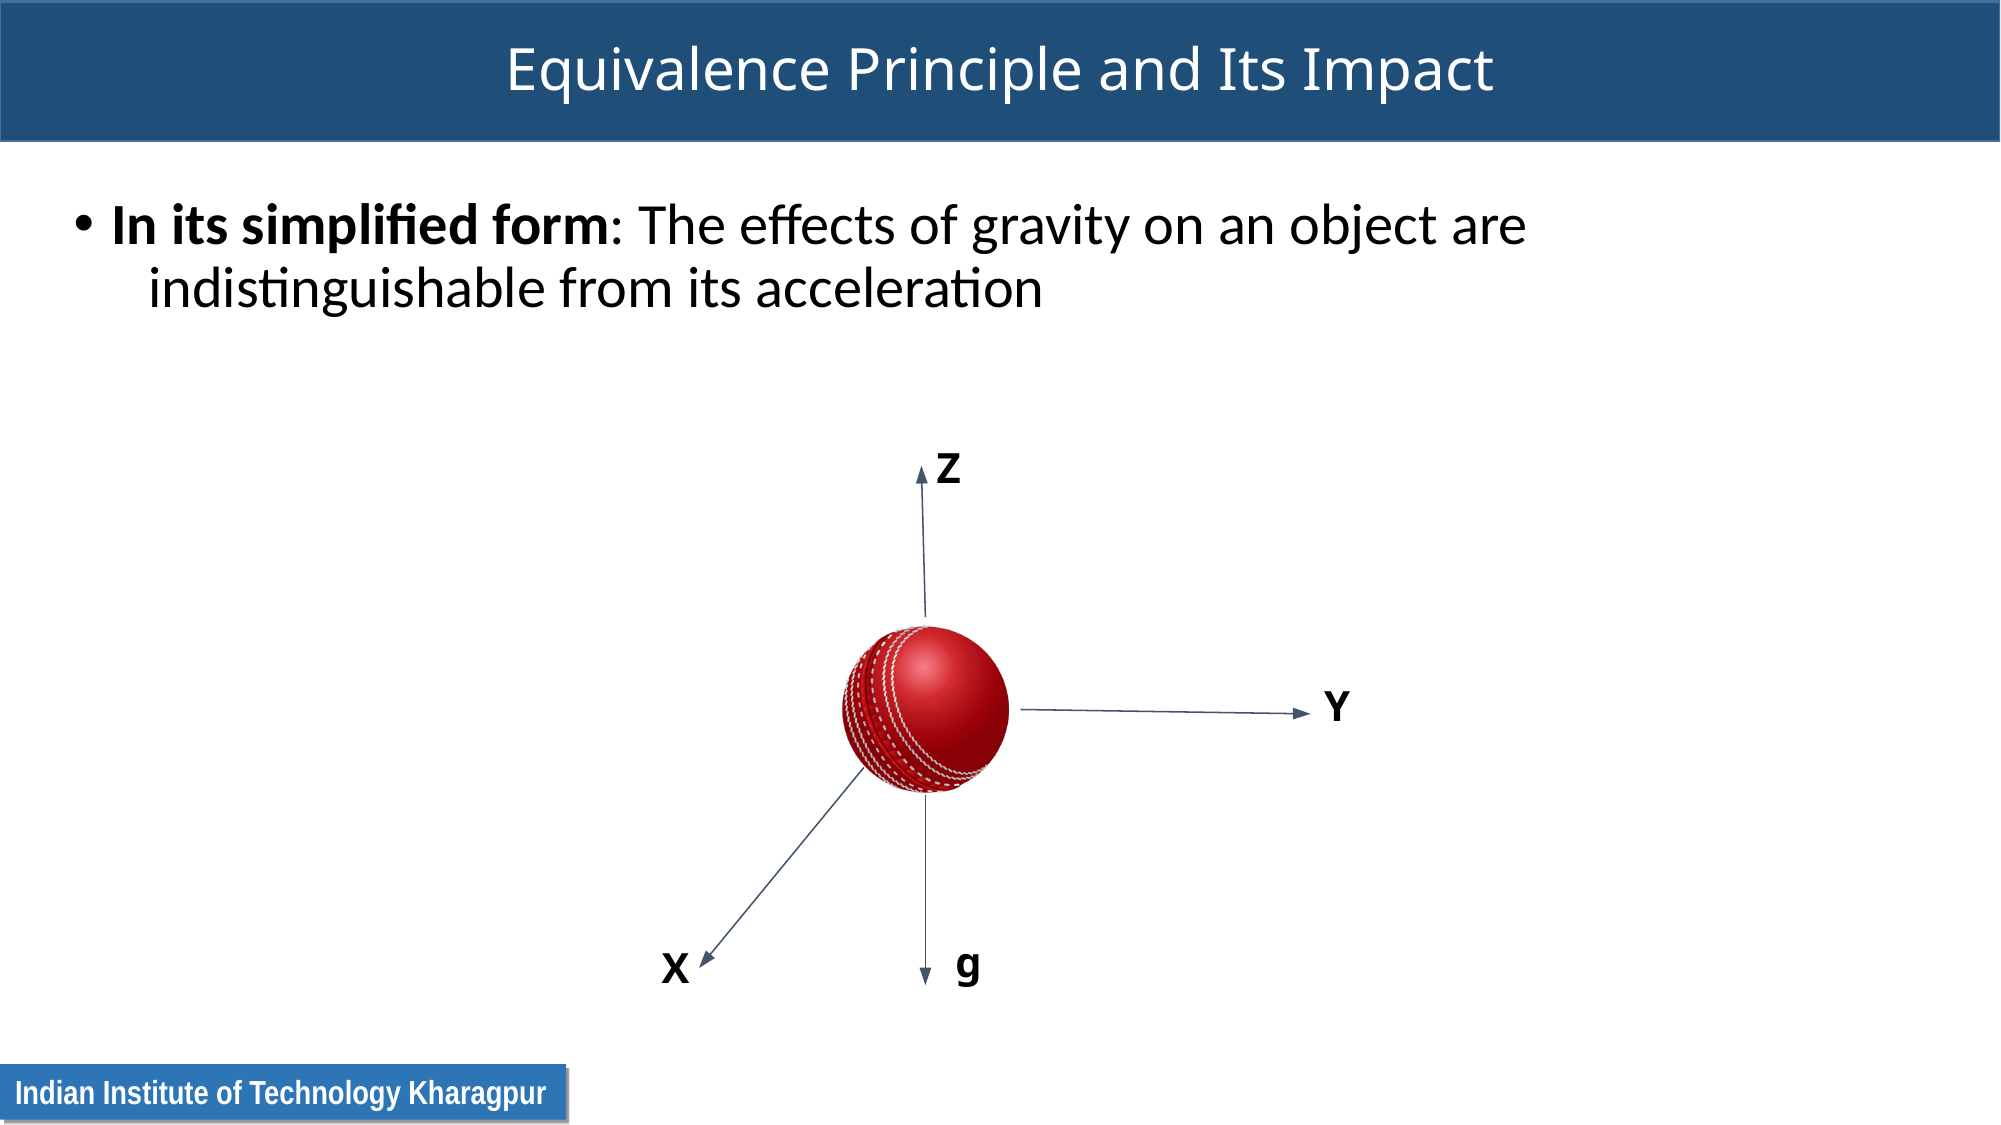

Equivalence Principle and Its Impact
# In its simplified form: The effects of gravity on an object are indistinguishable from its acceleration
Z
Y
g
X